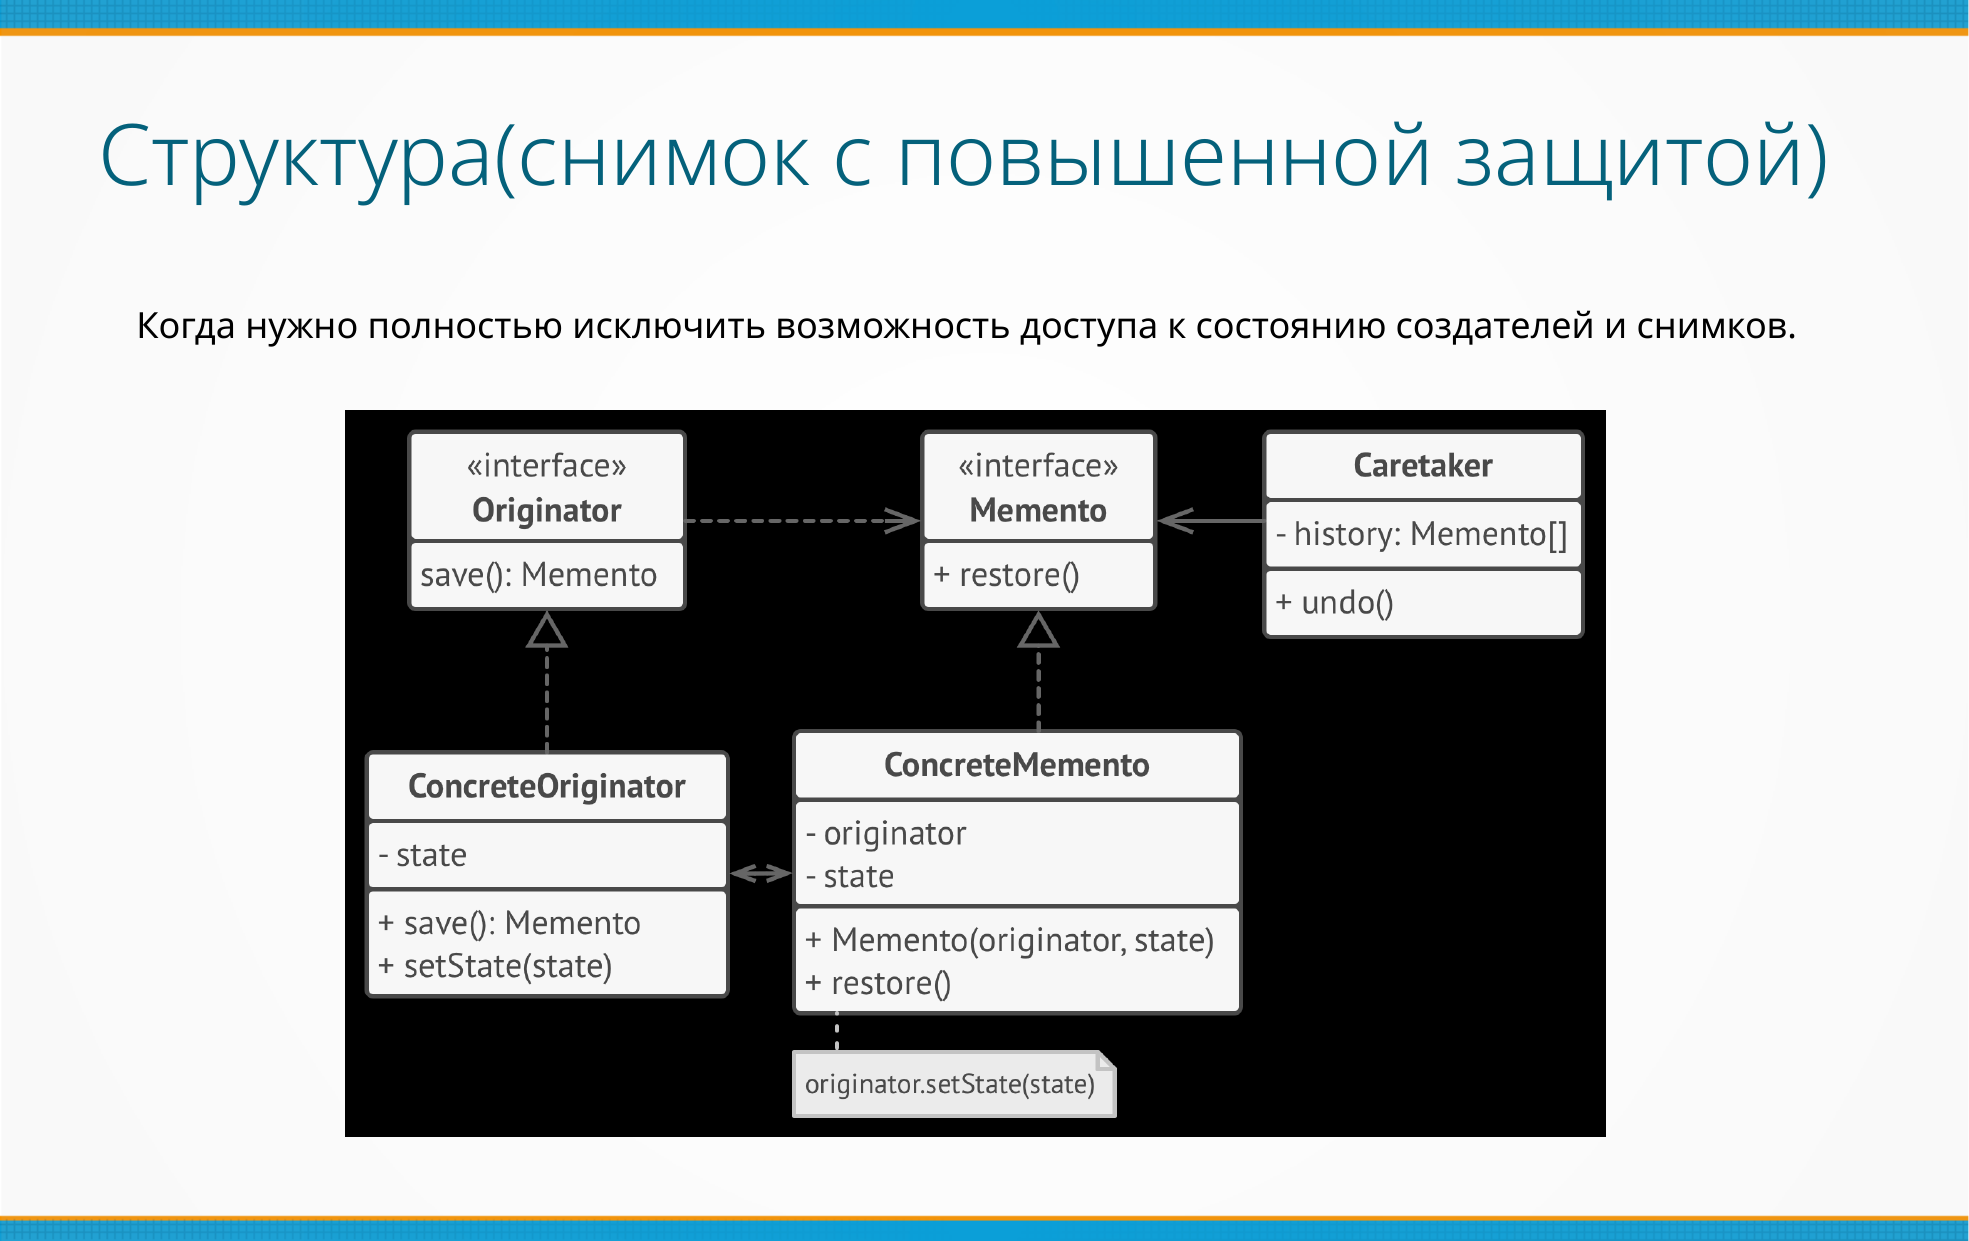

# Структура(снимок с повышенной защитой)
Когда нужно полностью исключить возможность доступа к состоянию создателей и снимков.